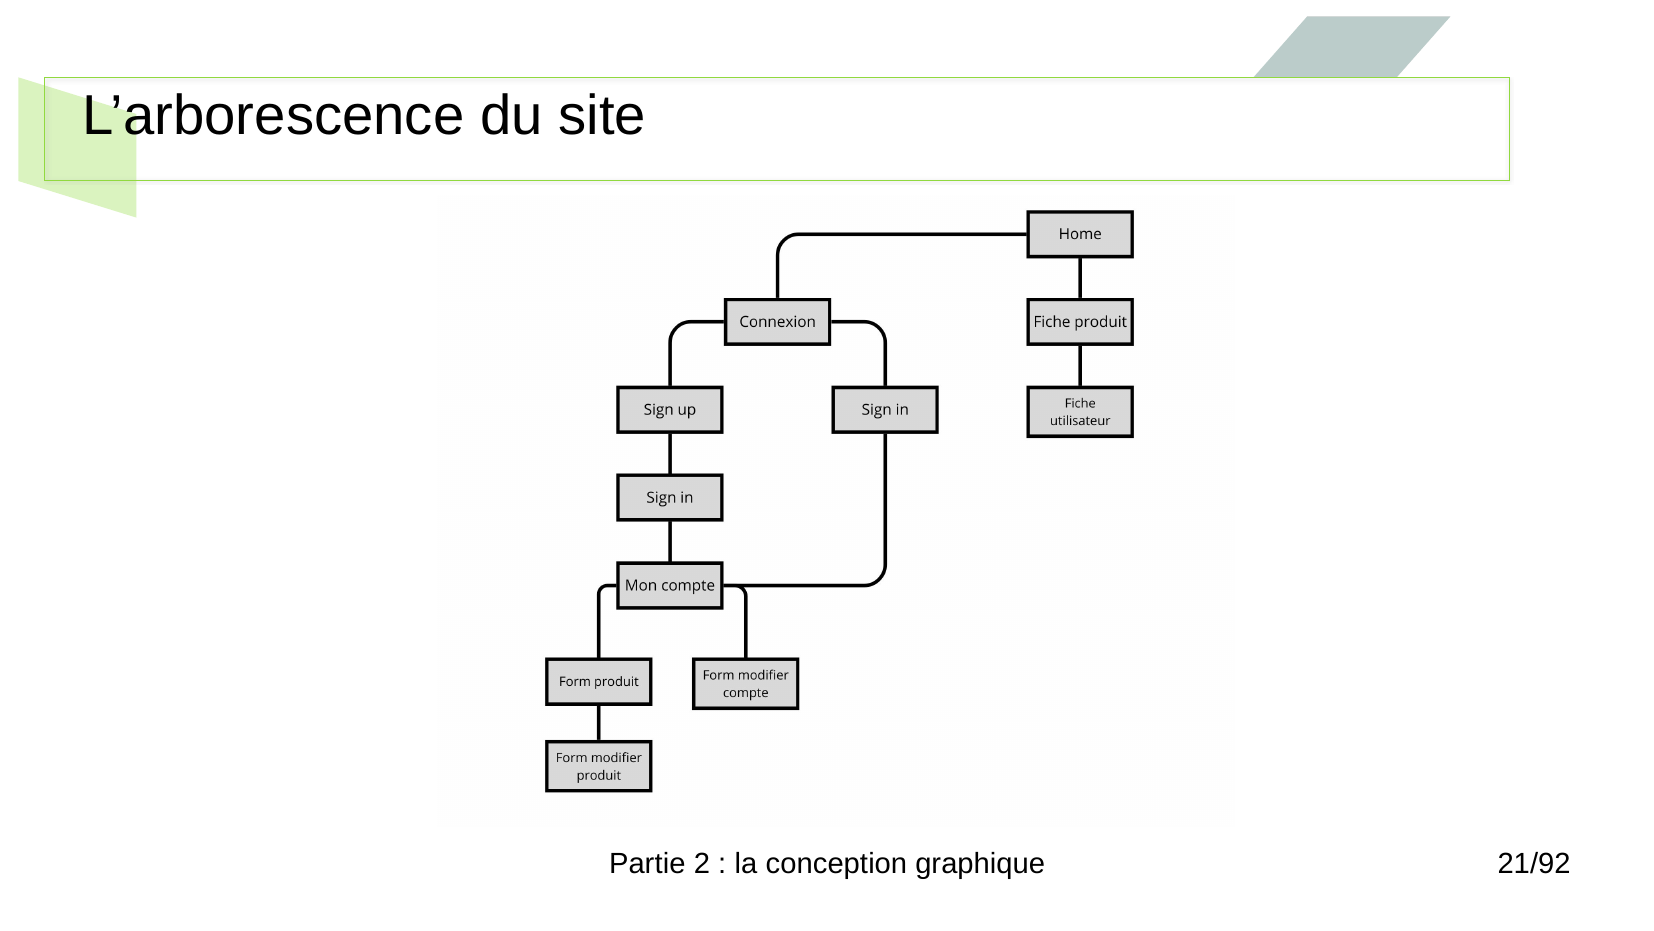

# L’arborescence du site
Partie 2 : la conception graphique
21